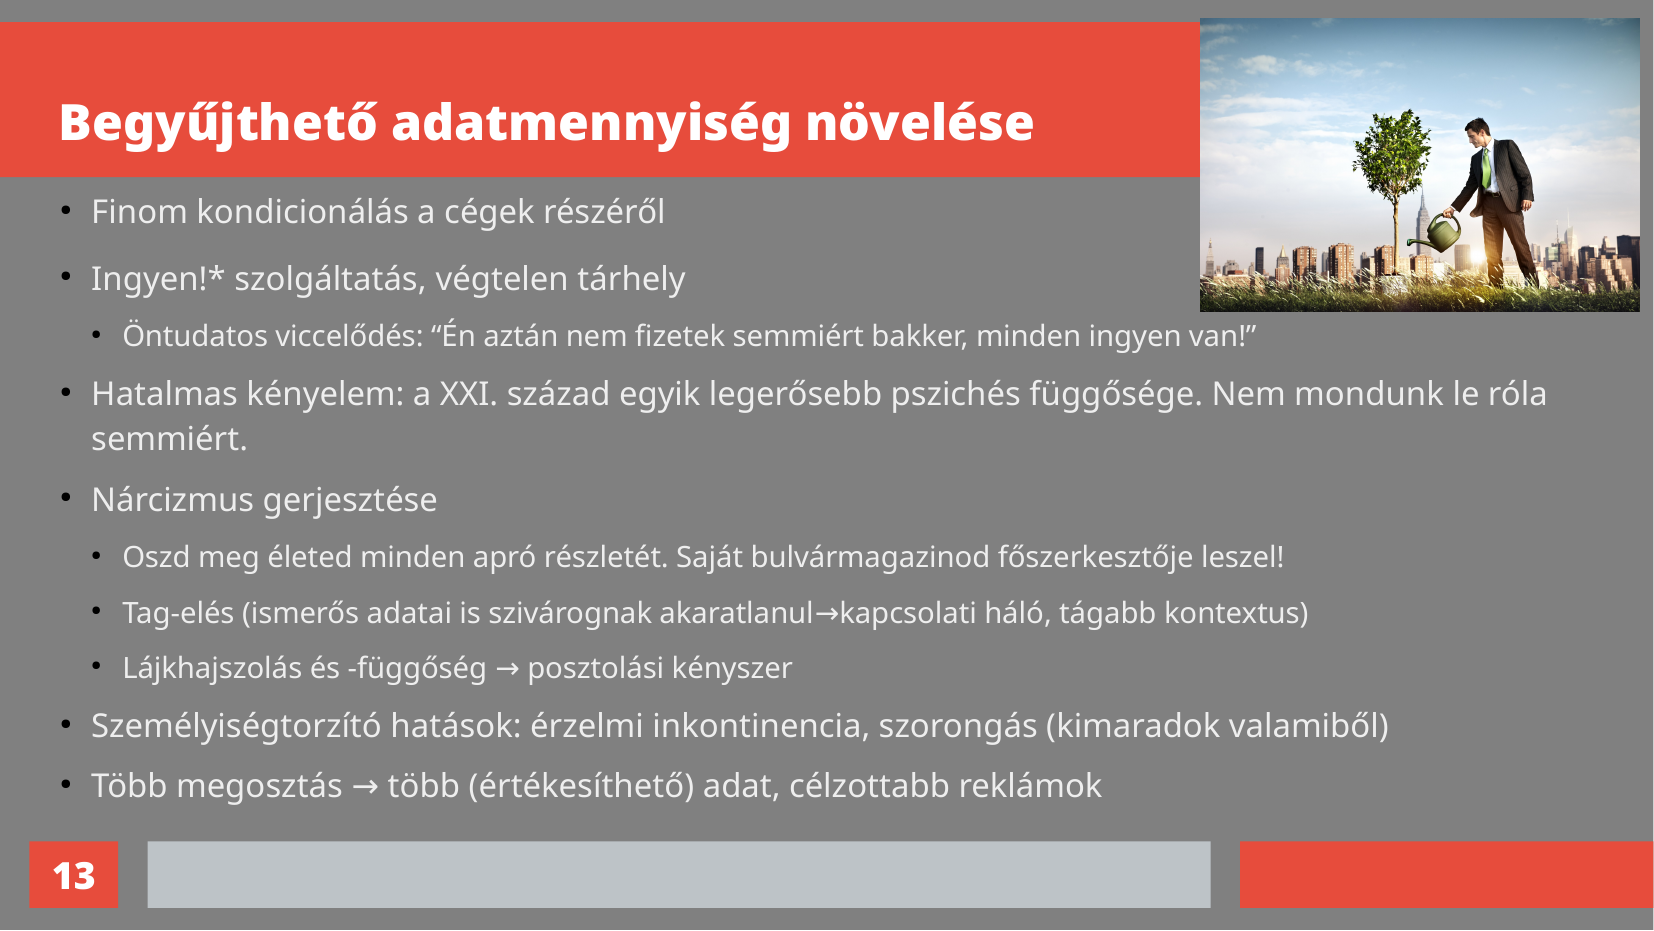

# Begyűjthető adatmennyiség növelése
Finom kondicionálás a cégek részéről
Ingyen!* szolgáltatás, végtelen tárhely
Öntudatos viccelődés: “Én aztán nem fizetek semmiért bakker, minden ingyen van!”
Hatalmas kényelem: a XXI. század egyik legerősebb pszichés függősége. Nem mondunk le róla semmiért.
Nárcizmus gerjesztése
Oszd meg életed minden apró részletét. Saját bulvármagazinod főszerkesztője leszel!
Tag-elés (ismerős adatai is szivárognak akaratlanul→kapcsolati háló, tágabb kontextus)
Lájkhajszolás és -függőség → posztolási kényszer
Személyiségtorzító hatások: érzelmi inkontinencia, szorongás (kimaradok valamiből)
Több megosztás → több (értékesíthető) adat, célzottabb reklámok
13